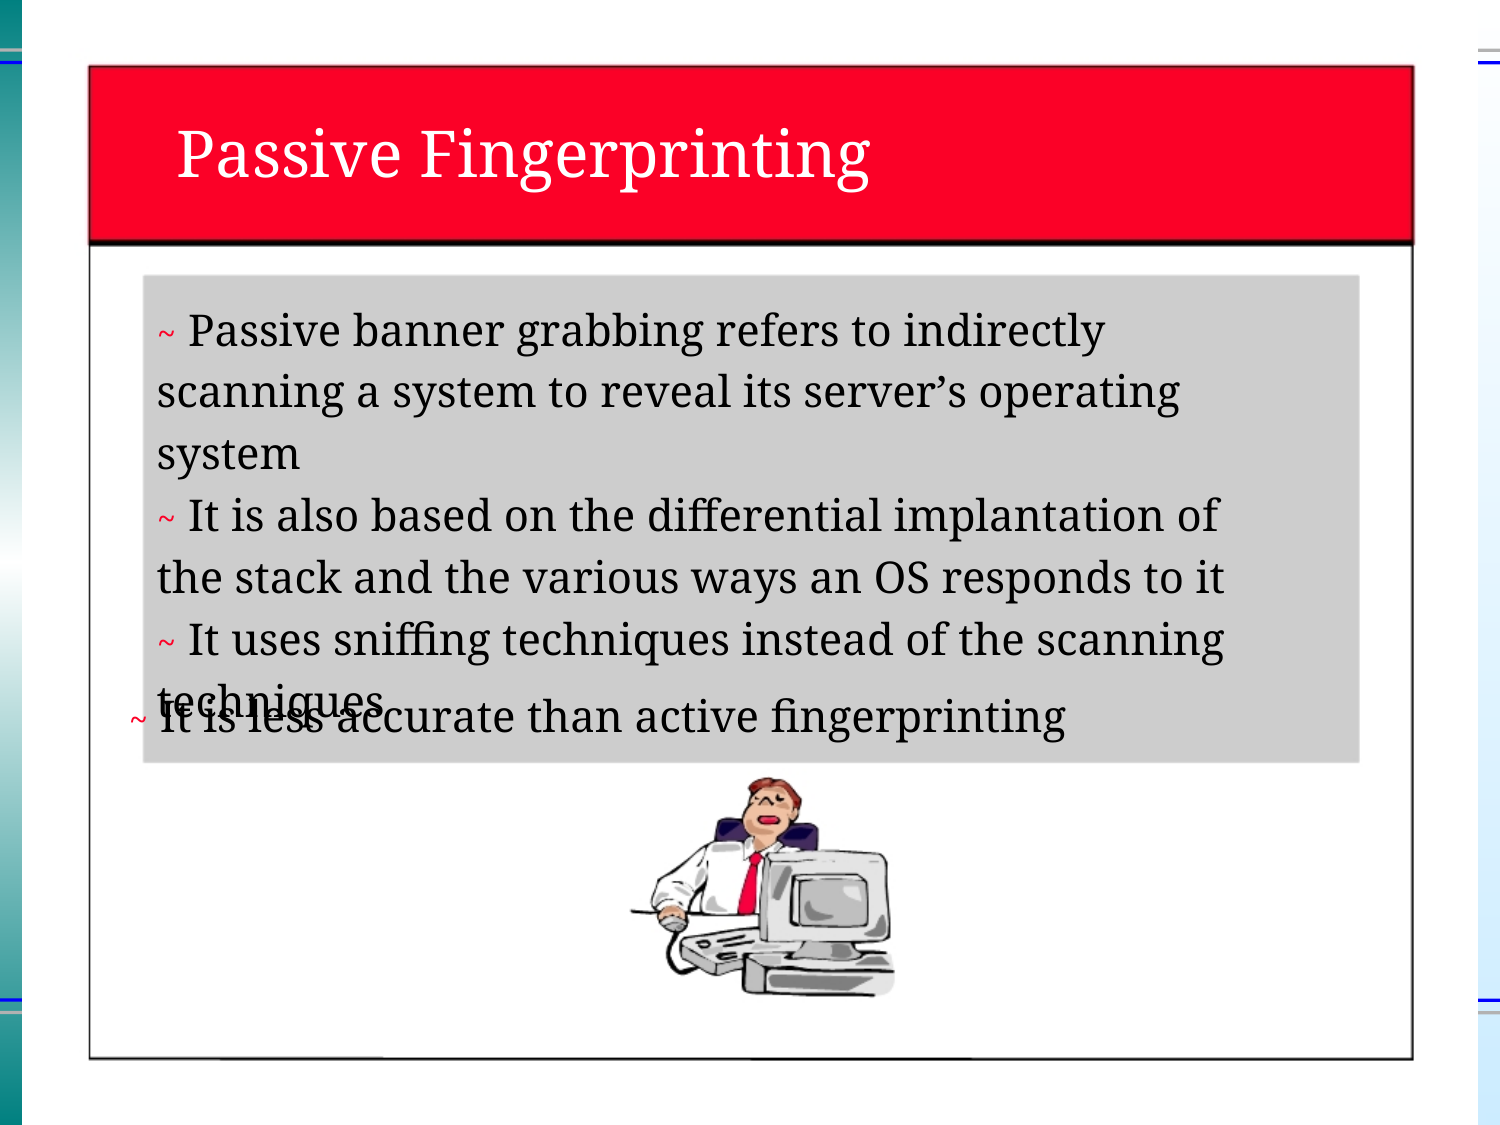

Passive Fingerprinting
~ Passive banner grabbing refers to indirectly scanning a system to reveal its server’s operating system
~ It is also based on the differential implantation of the stack and the various ways an OS responds to it
~ It uses sniffing techniques instead of the scanning techniques
~ It is less accurate than active fingerprinting